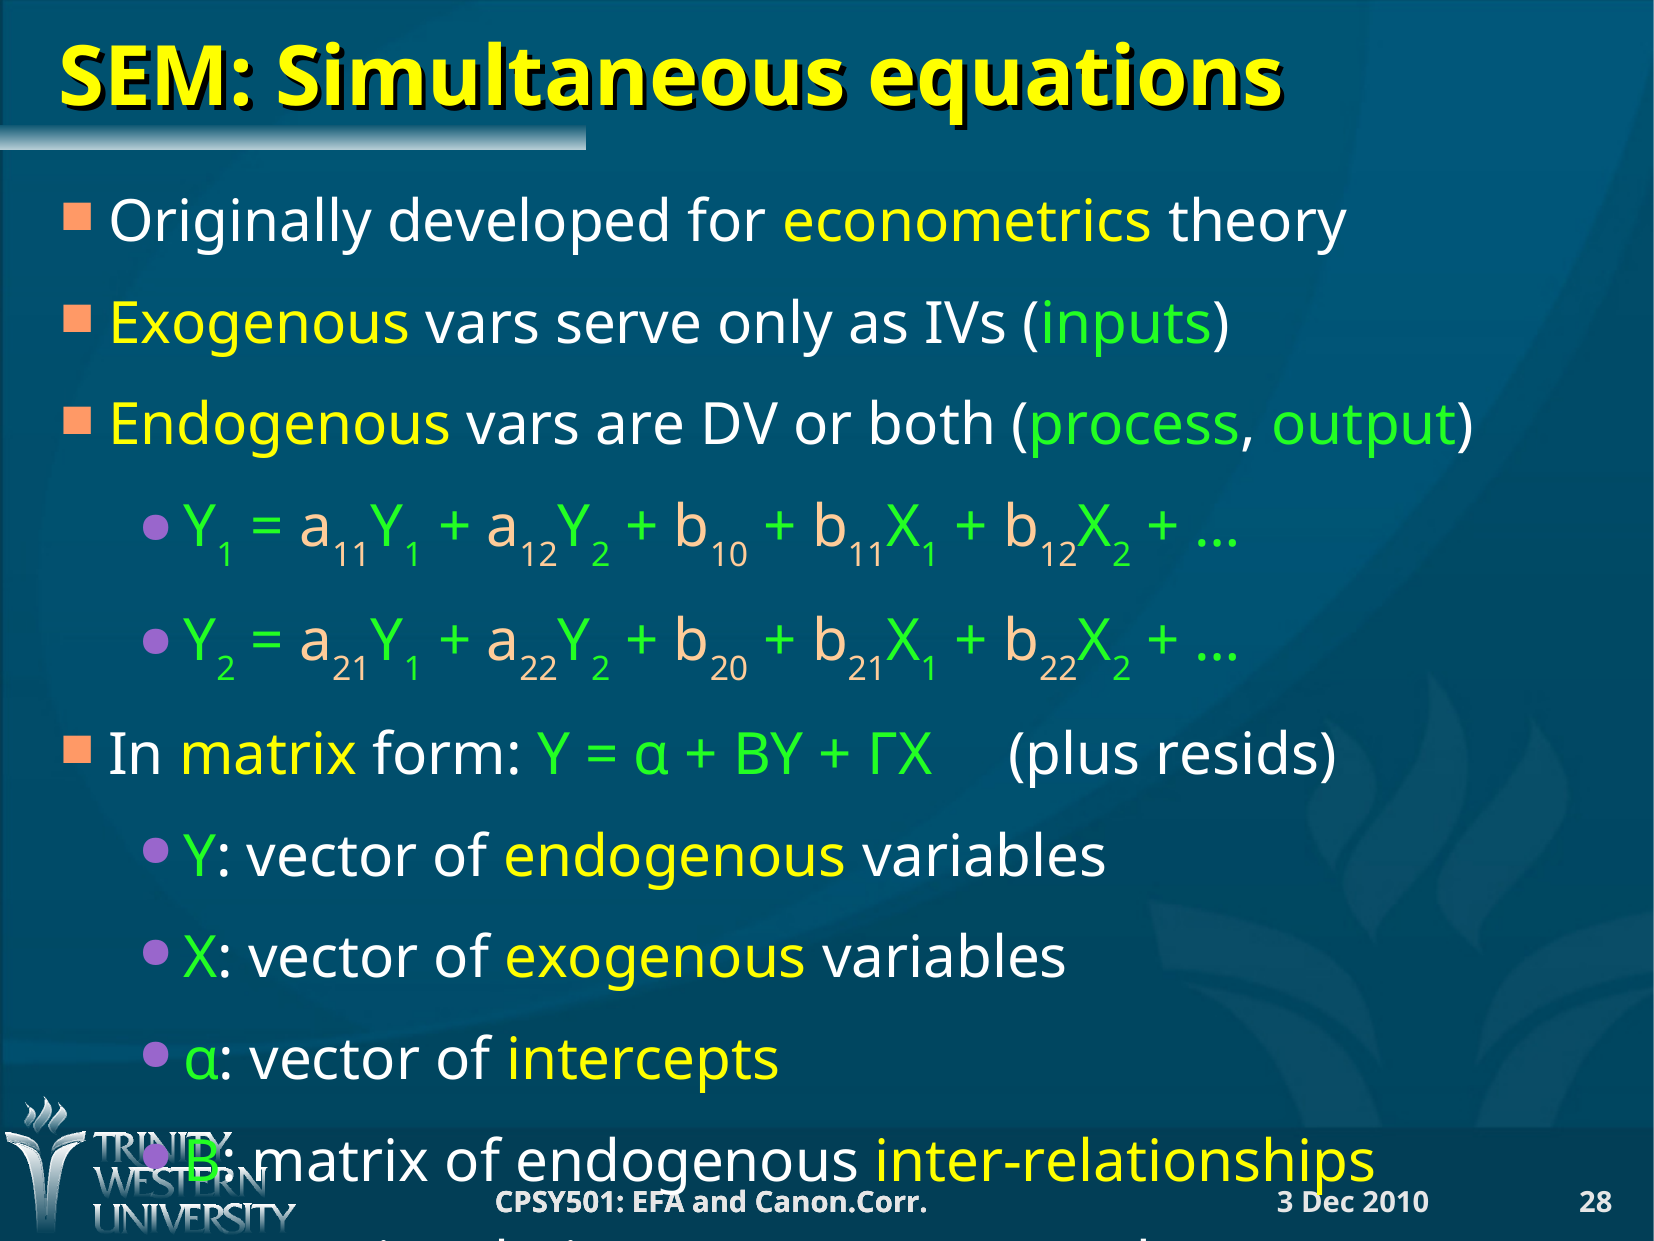

# SEM: Simultaneous equations
Originally developed for econometrics theory
Exogenous vars serve only as IVs (inputs)
Endogenous vars are DV or both (process, output)
Y1 = a11Y1 + a12Y2 + b10 + b11X1 + b12X2 + …
Y2 = a21Y1 + a22Y2 + b20 + b21X1 + b22X2 + …
In matrix form: Y = α + BY + ΓX		(plus resids)
Y: vector of endogenous variables
X: vector of exogenous variables
α: vector of intercepts
B: matrix of endogenous inter-relationships
Γ: matrix relating exogenous → endogenous
CPSY501: EFA and Canon.Corr.
3 Dec 2010
28